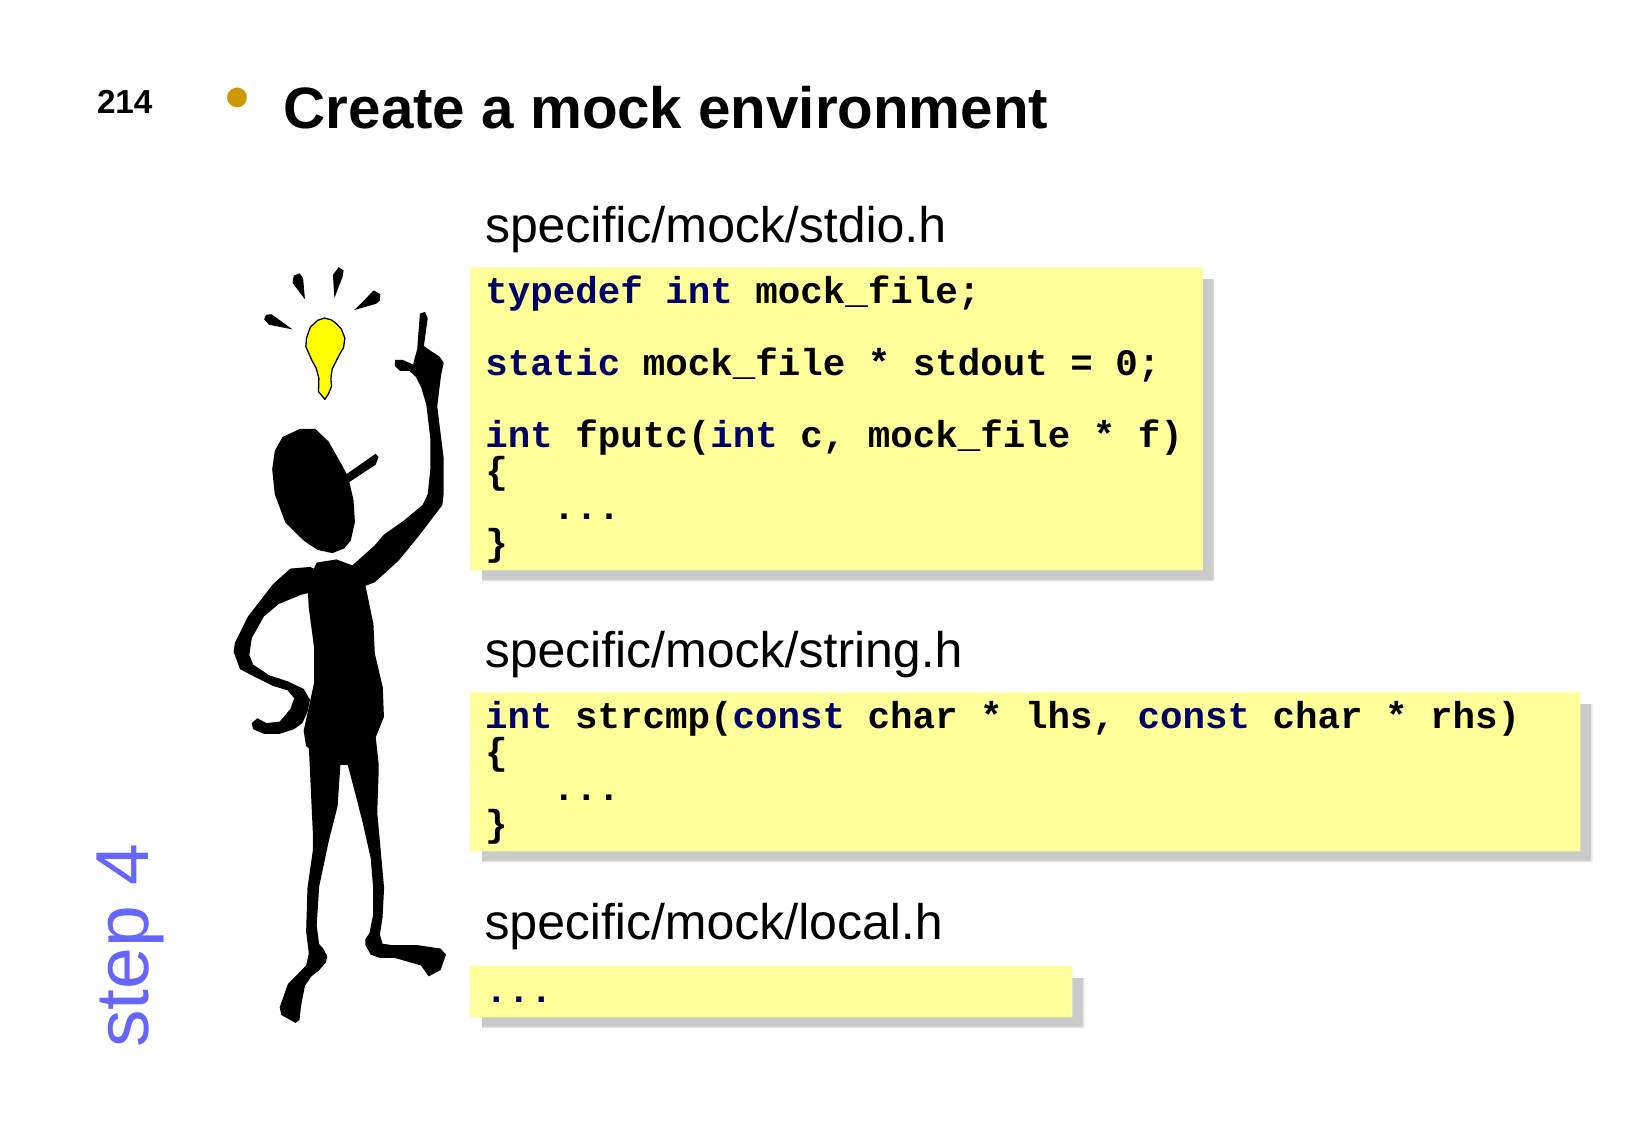

214
Create a mock environment
specific/mock/stdio.h
typedef int mock_file;
static mock_file * stdout = 0;
int fputc(int c, mock_file * f)
{
 ...
}
# step 4
specific/mock/string.h
int strcmp(const char * lhs, const char * rhs)
{
 ...
}
specific/mock/local.h
...